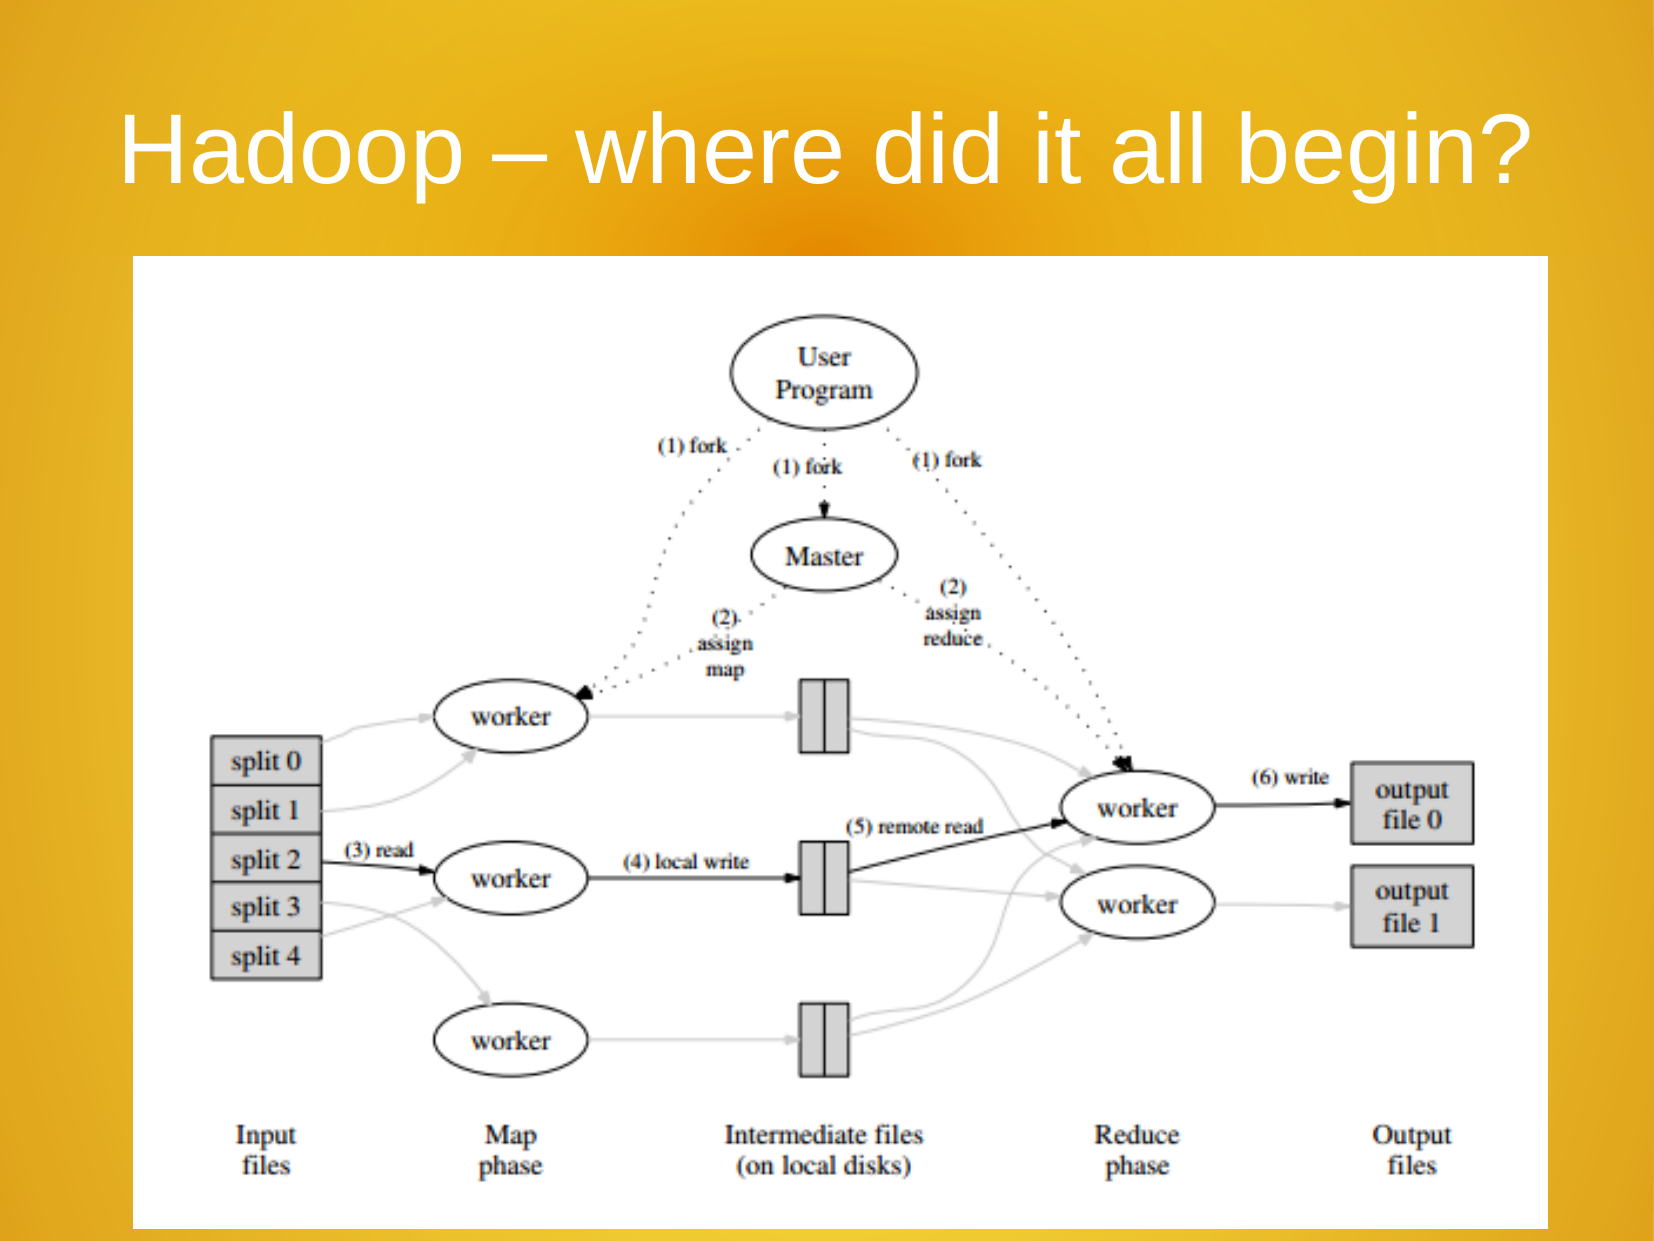

# Hadoop – where did it all begin?